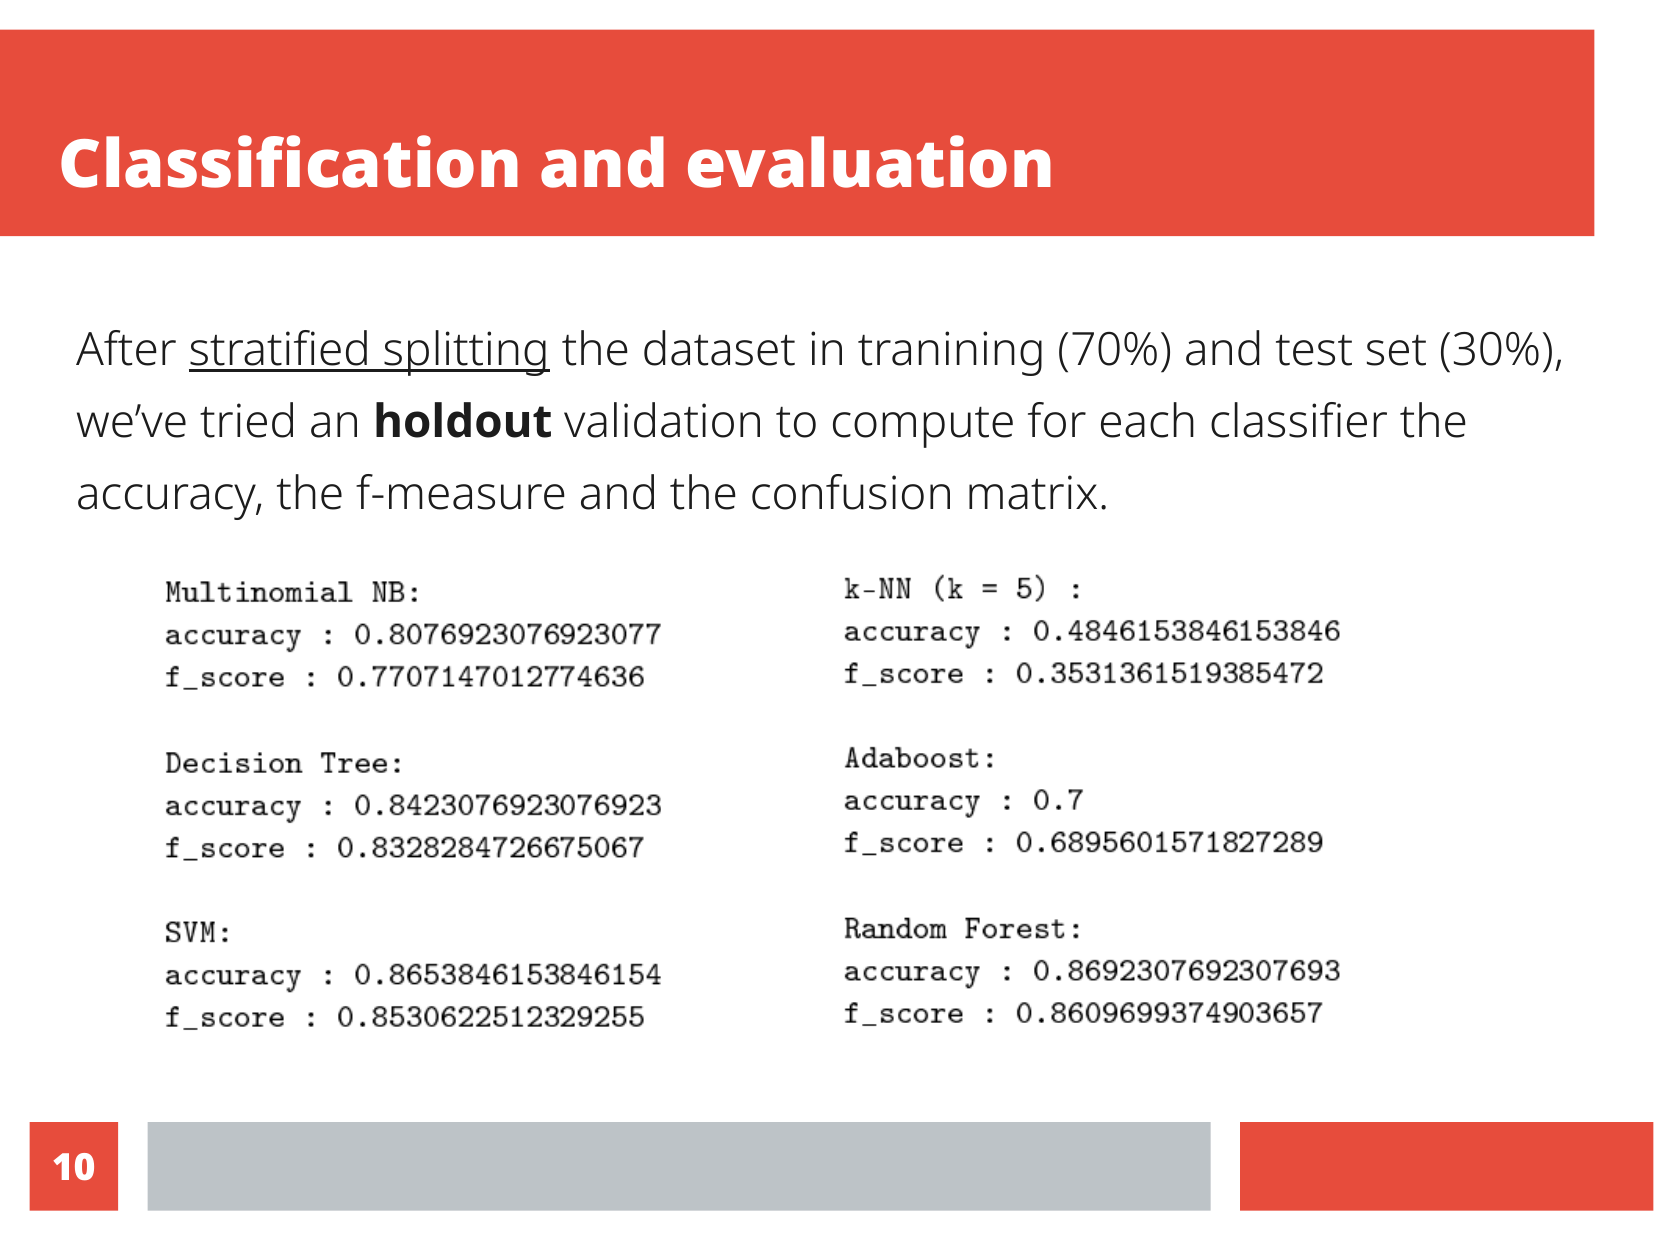

# Classification and evaluation
After stratified splitting the dataset in tranining (70%) and test set (30%), we’ve tried an holdout validation to compute for each classifier the accuracy, the f-measure and the confusion matrix.
10